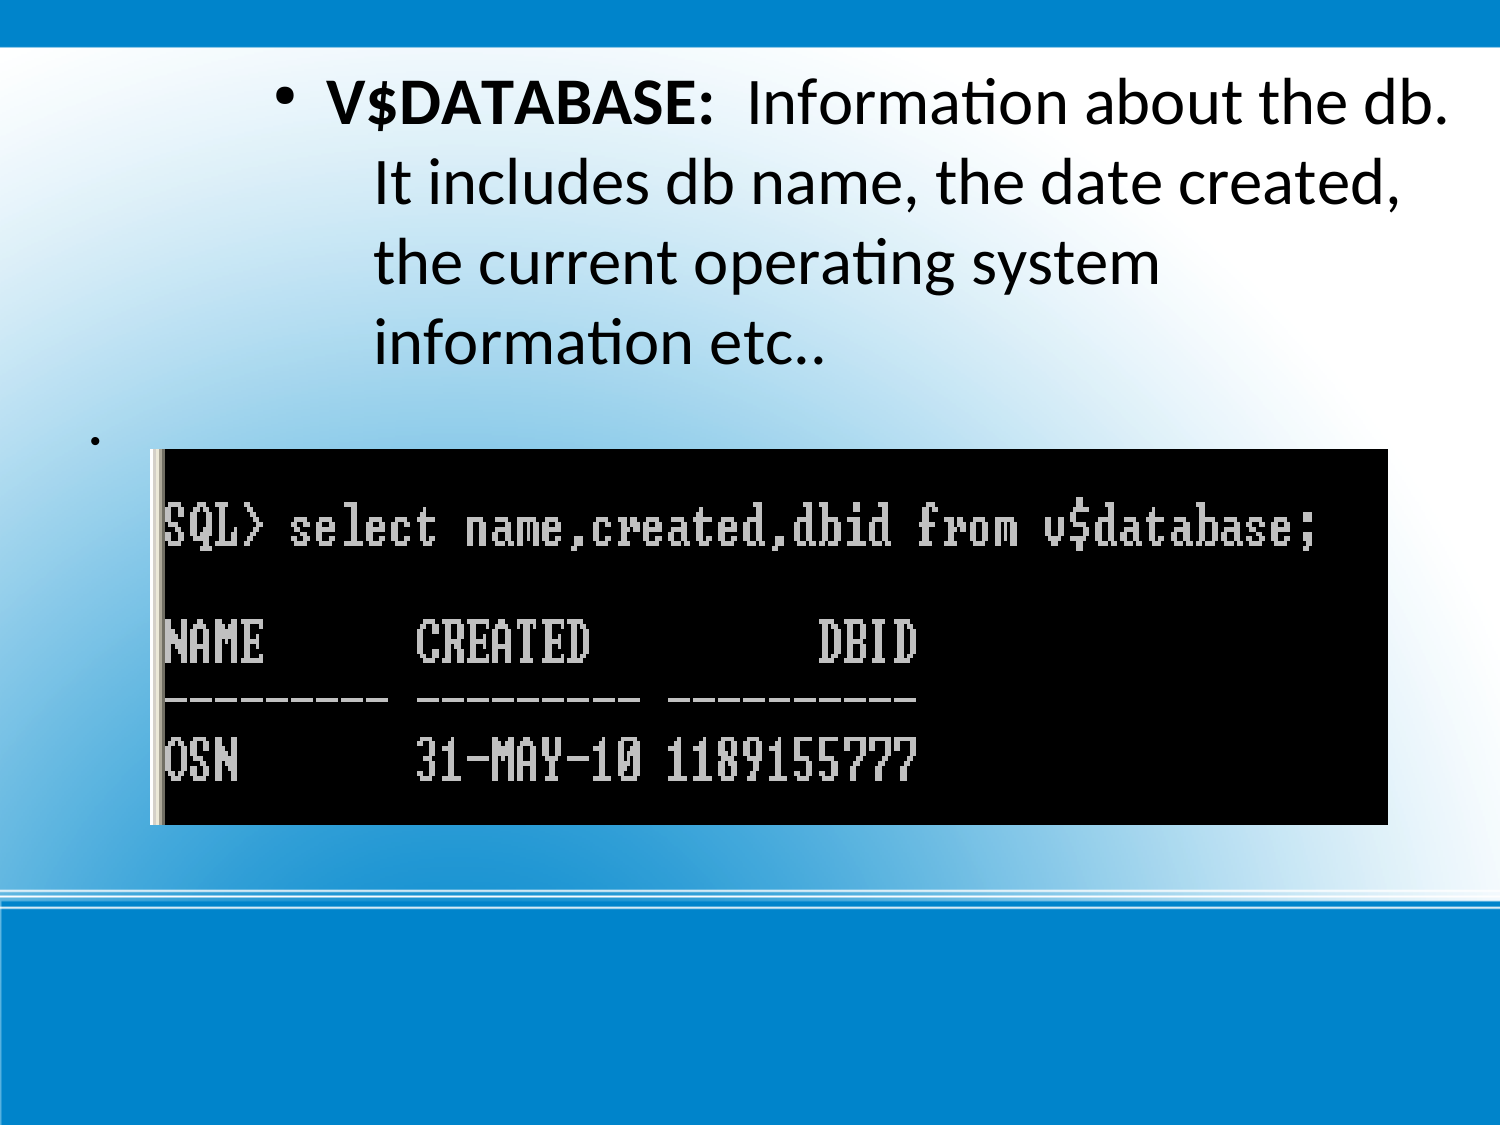

# V$DATABASE: Information about the db. It includes db name, the date created, the current operating system information etc..